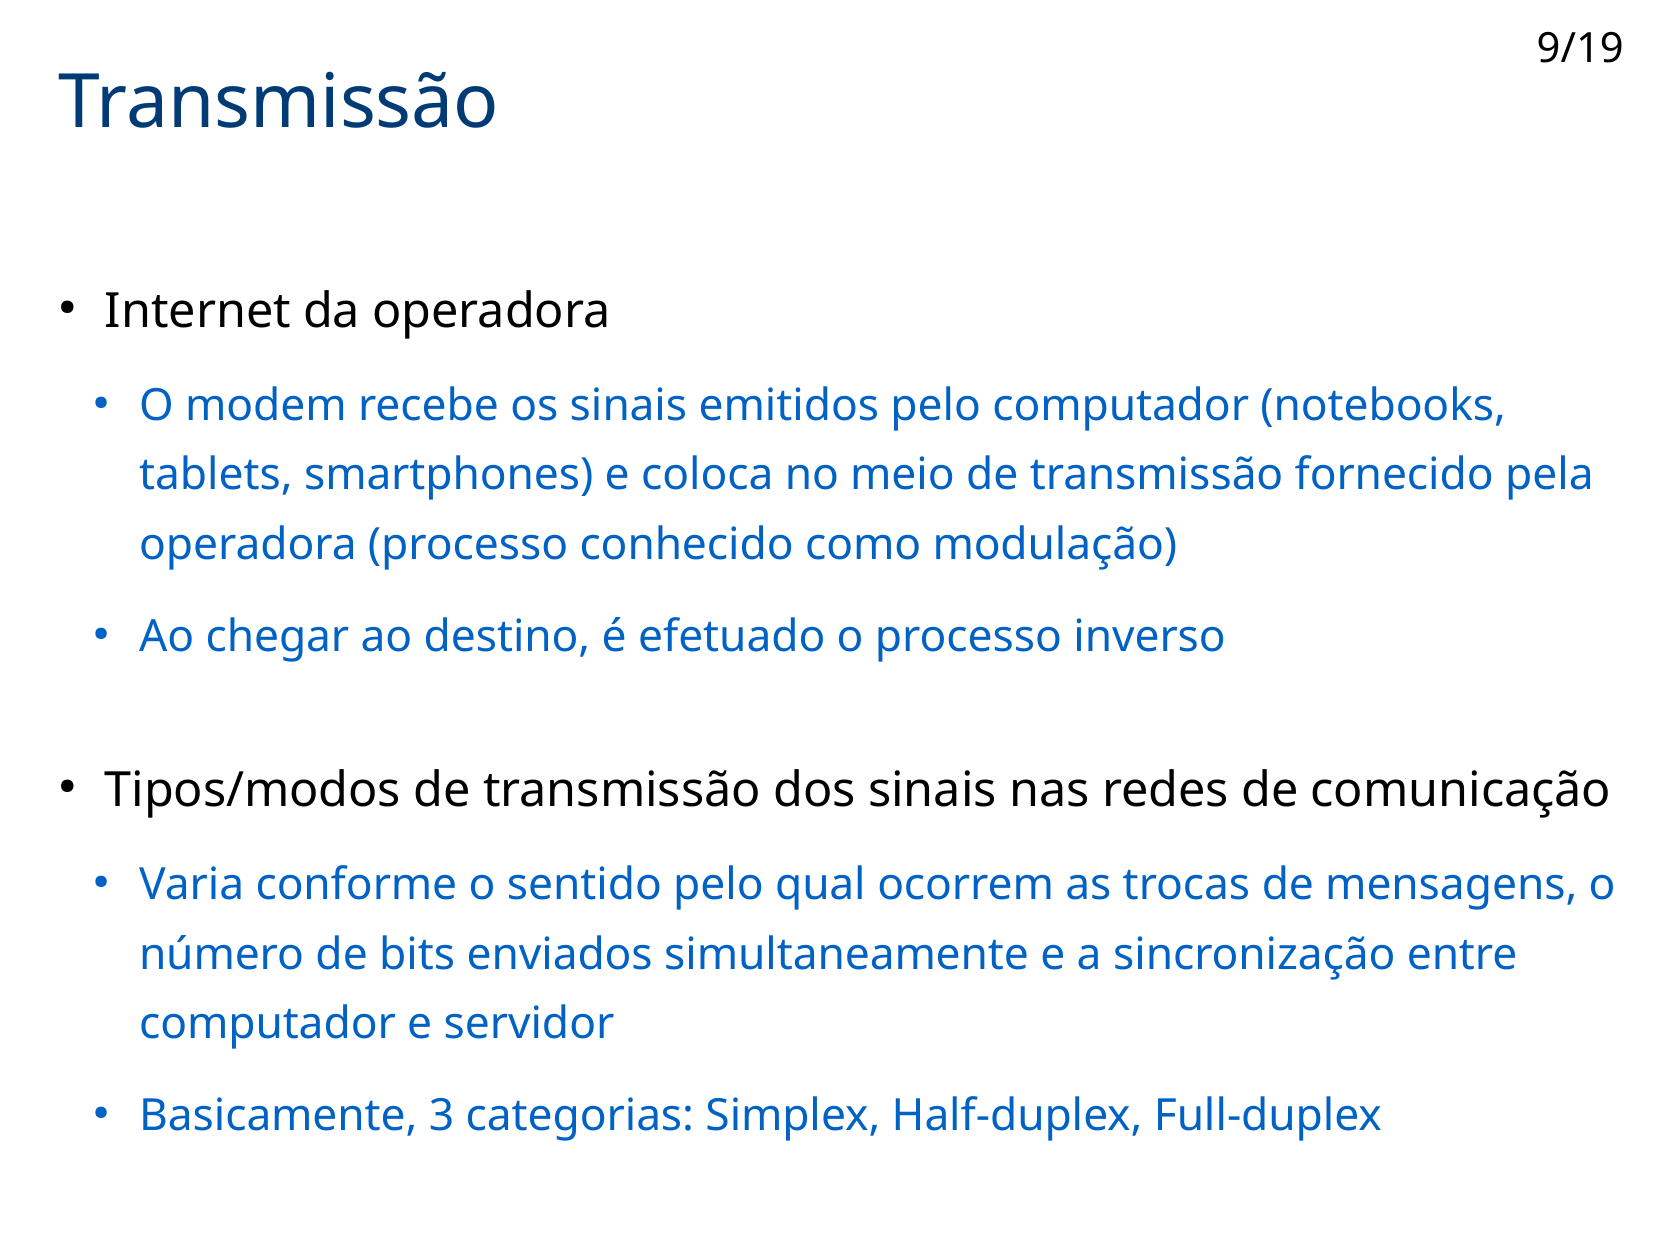

9
# Transmissão
Internet da operadora
O modem recebe os sinais emitidos pelo computador (notebooks, tablets, smartphones) e coloca no meio de transmissão fornecido pela operadora (processo conhecido como modulação)
Ao chegar ao destino, é efetuado o processo inverso
Tipos/modos de transmissão dos sinais nas redes de comunicação
Varia conforme o sentido pelo qual ocorrem as trocas de mensagens, o número de bits enviados simultaneamente e a sincronização entre computador e servidor
Basicamente, 3 categorias: Simplex, Half-duplex, Full-duplex